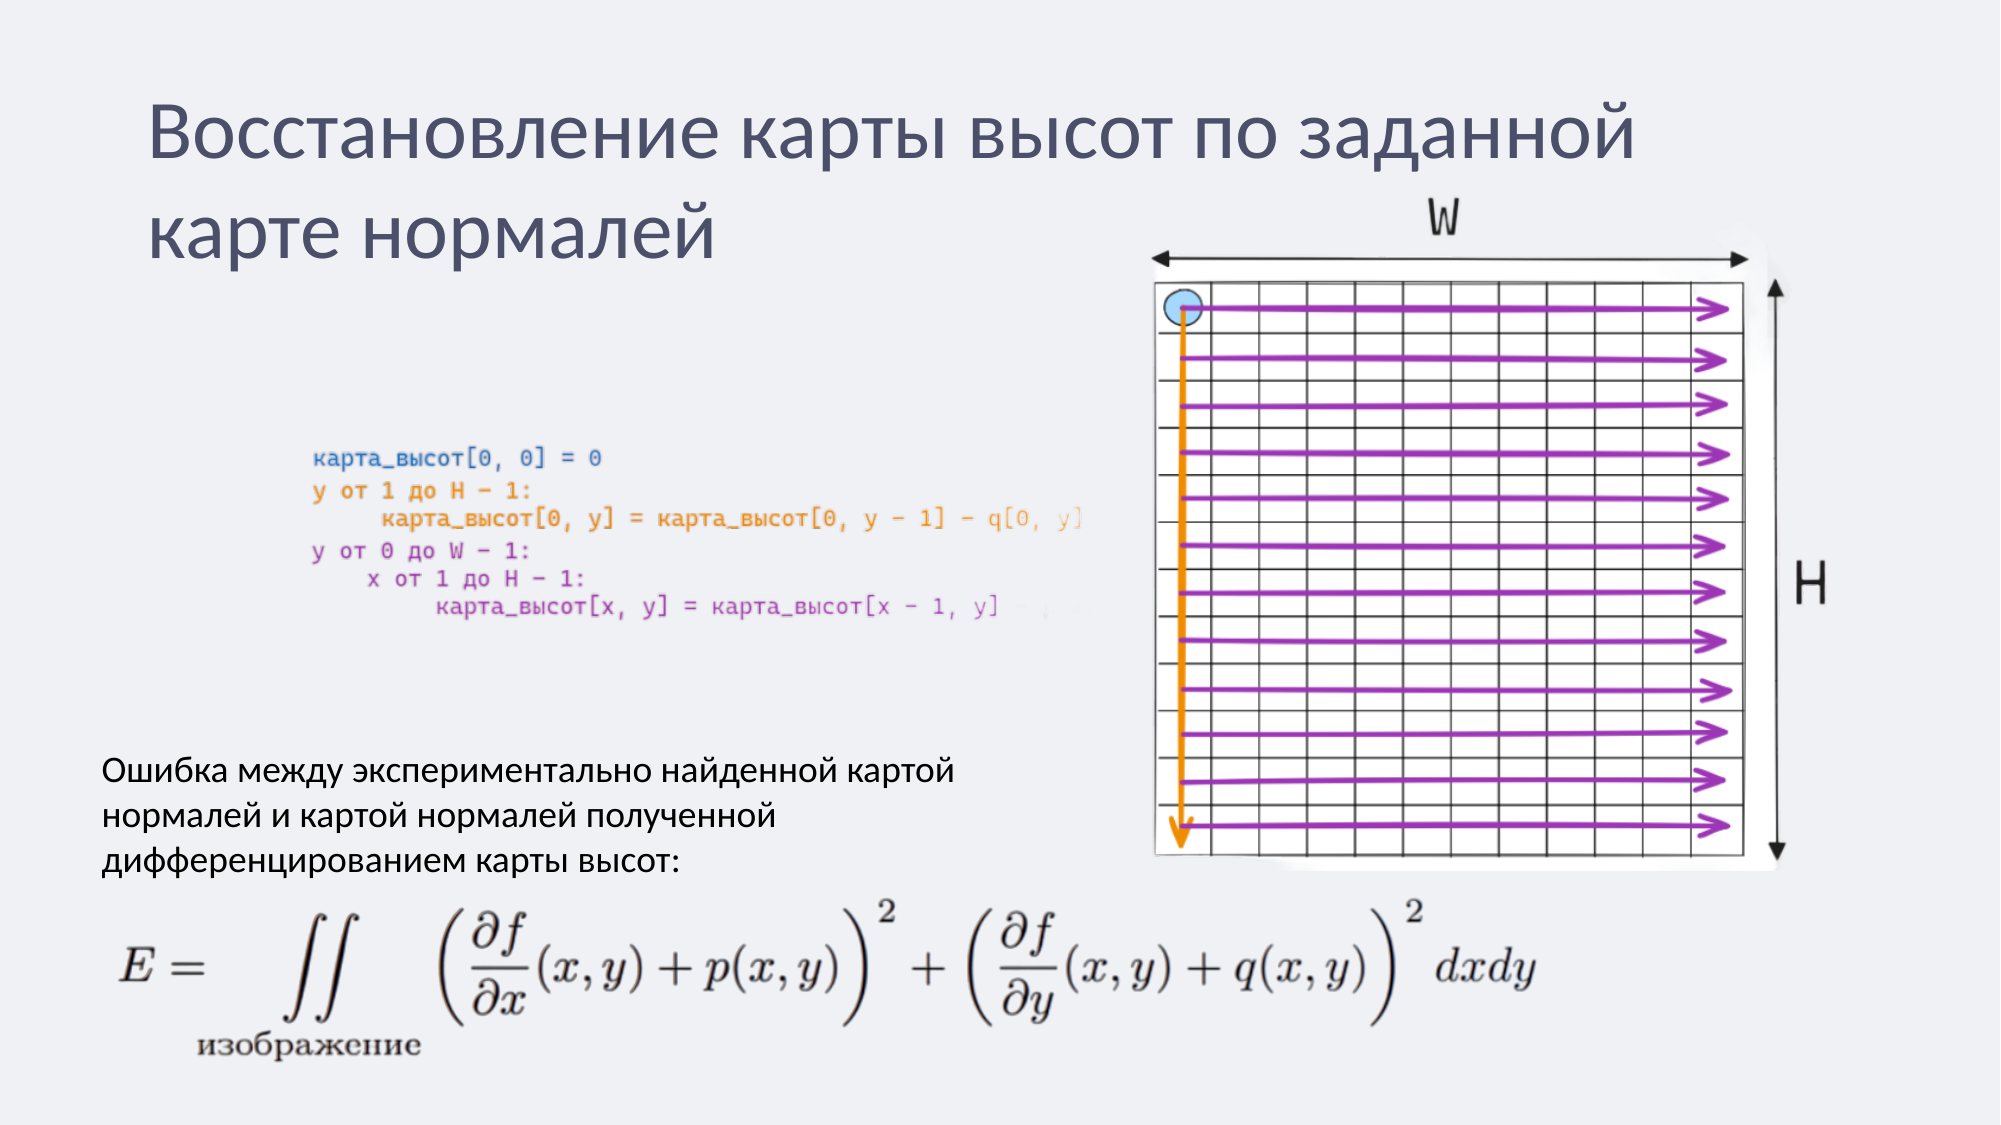

# Восстановление карты высот по заданной карте нормалей
Ошибка между экспериментально найденной картой нормалей и картой нормалей полученной дифференцированием карты высот: